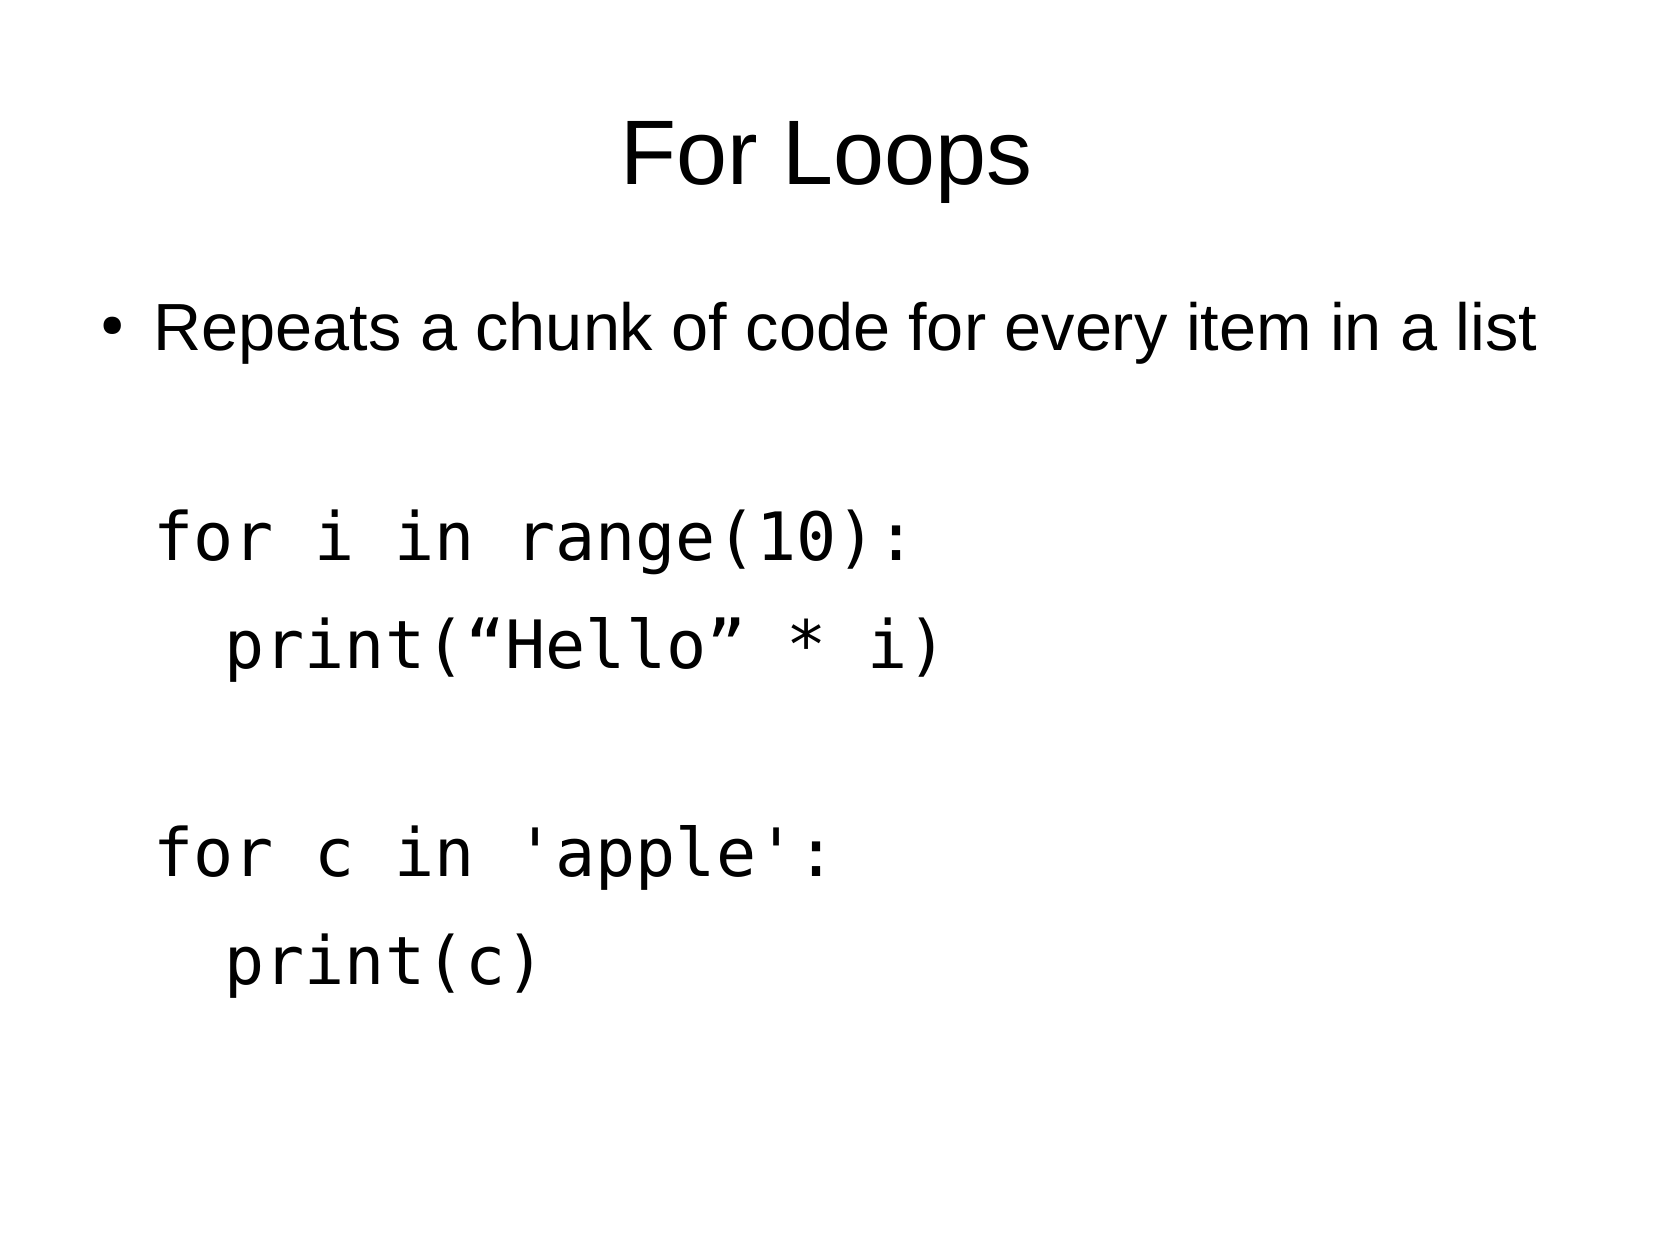

# For Loops
Repeats a chunk of code for every item in a list
for i in range(10):
print(“Hello” * i)
for c in 'apple':
print(c)